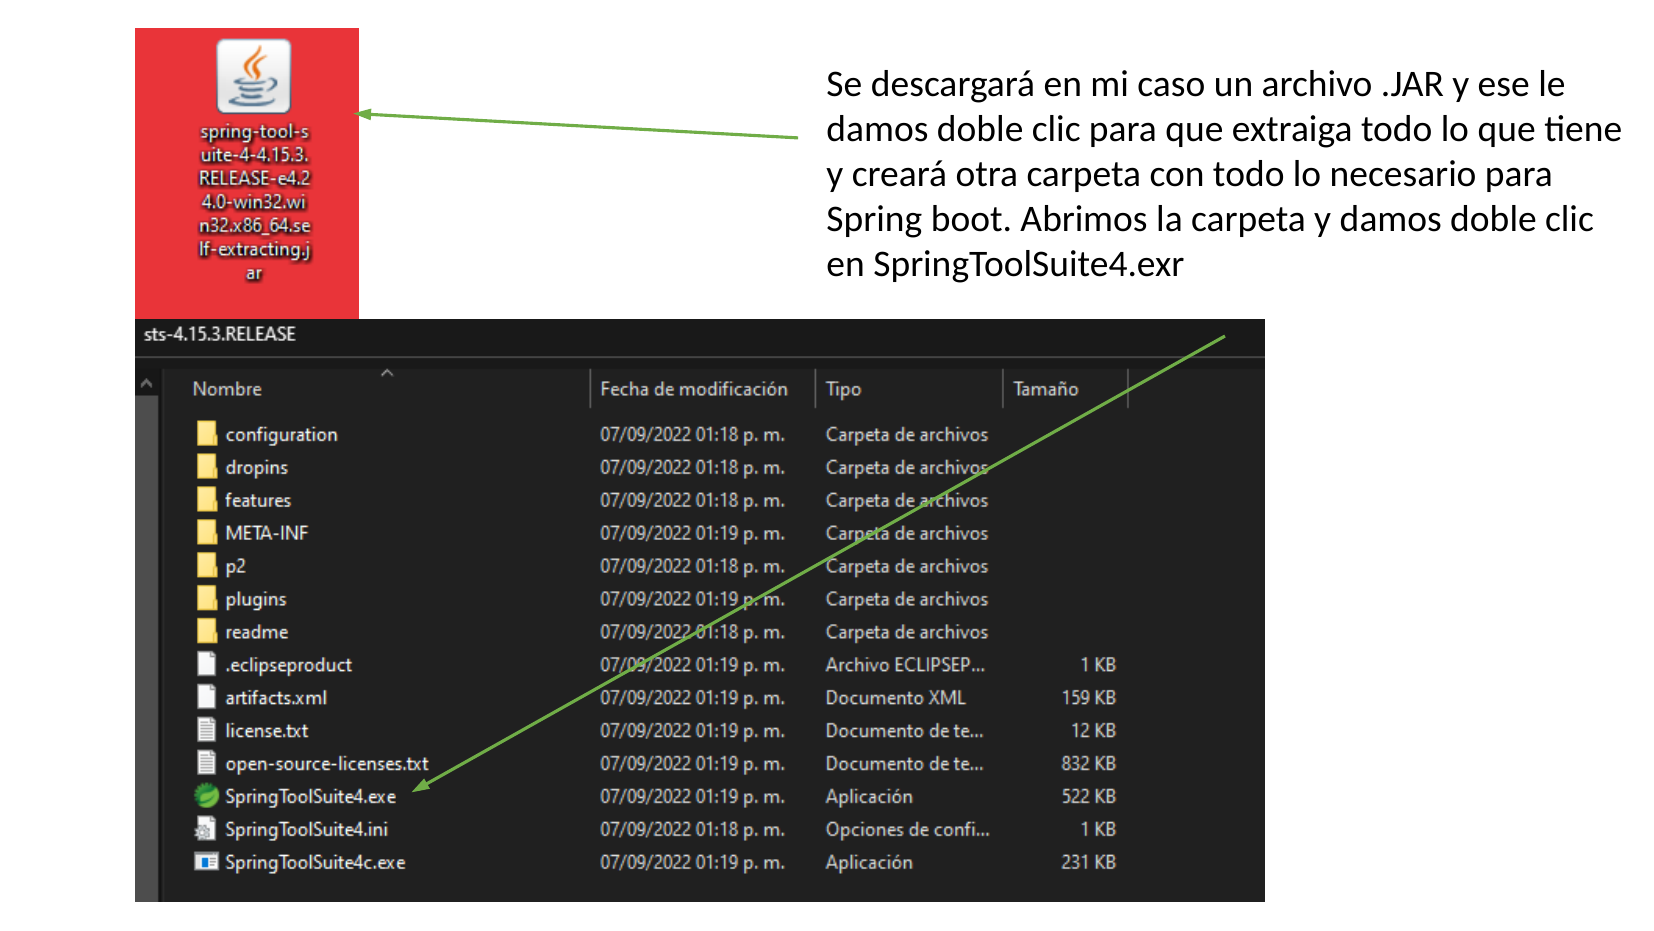

Se descargará en mi caso un archivo .JAR y ese le damos doble clic para que extraiga todo lo que tiene y creará otra carpeta con todo lo necesario para Spring boot. Abrimos la carpeta y damos doble clic en SpringToolSuite4.exr